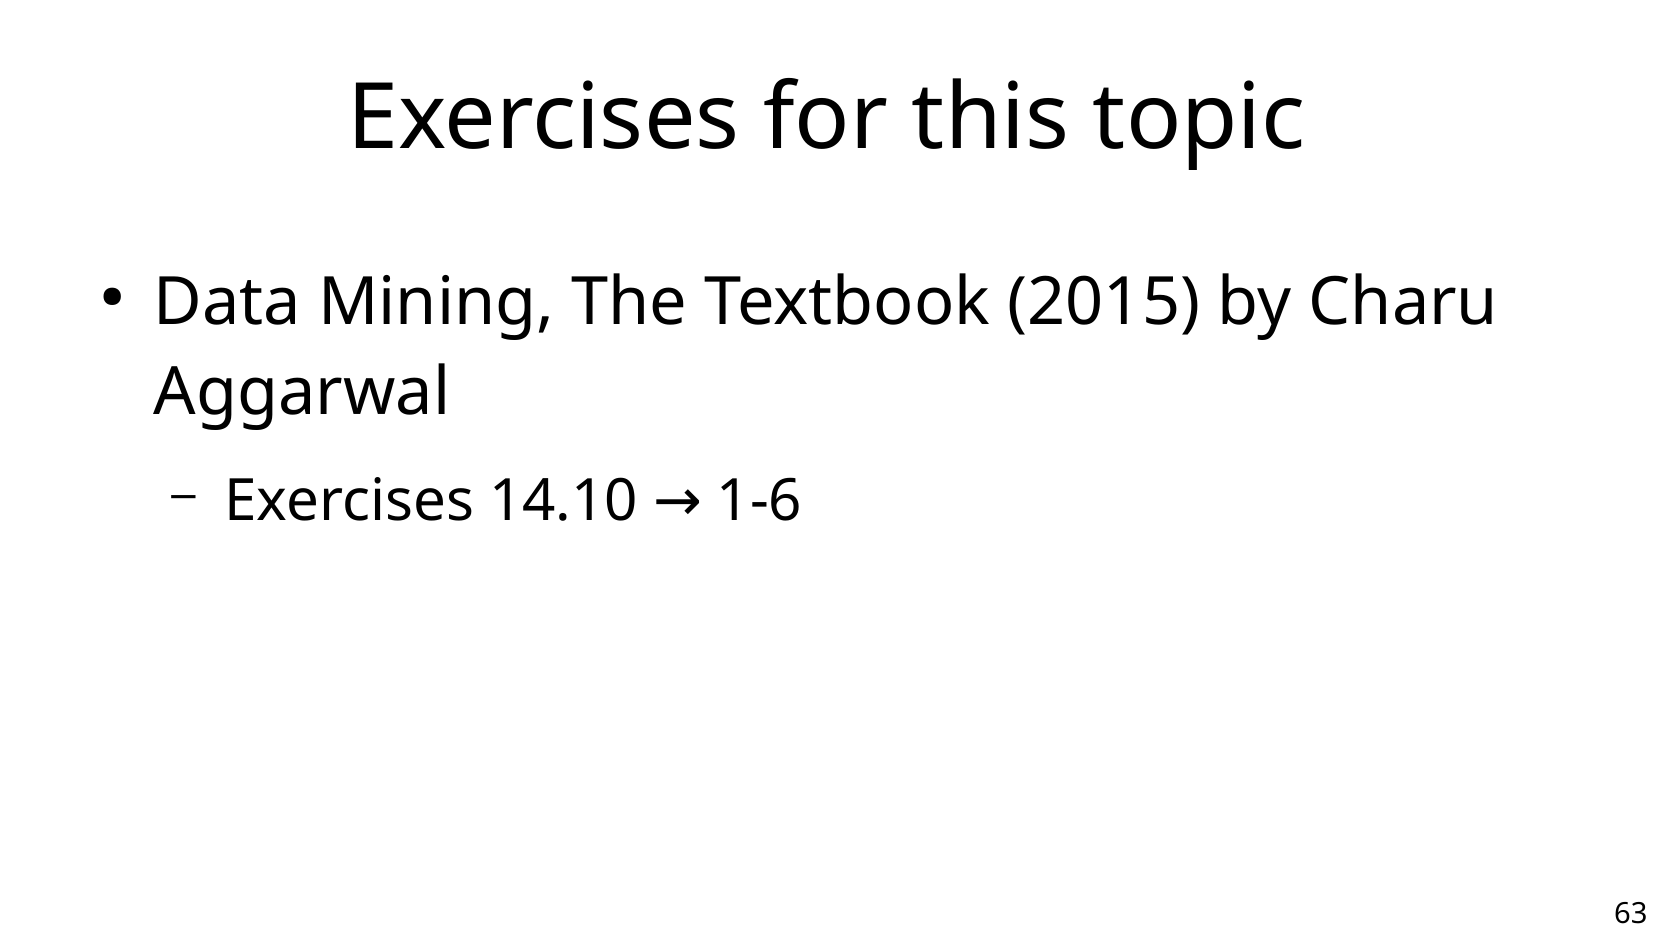

# Exercises for this topic
Data Mining, The Textbook (2015) by Charu Aggarwal
Exercises 14.10 → 1-6
63